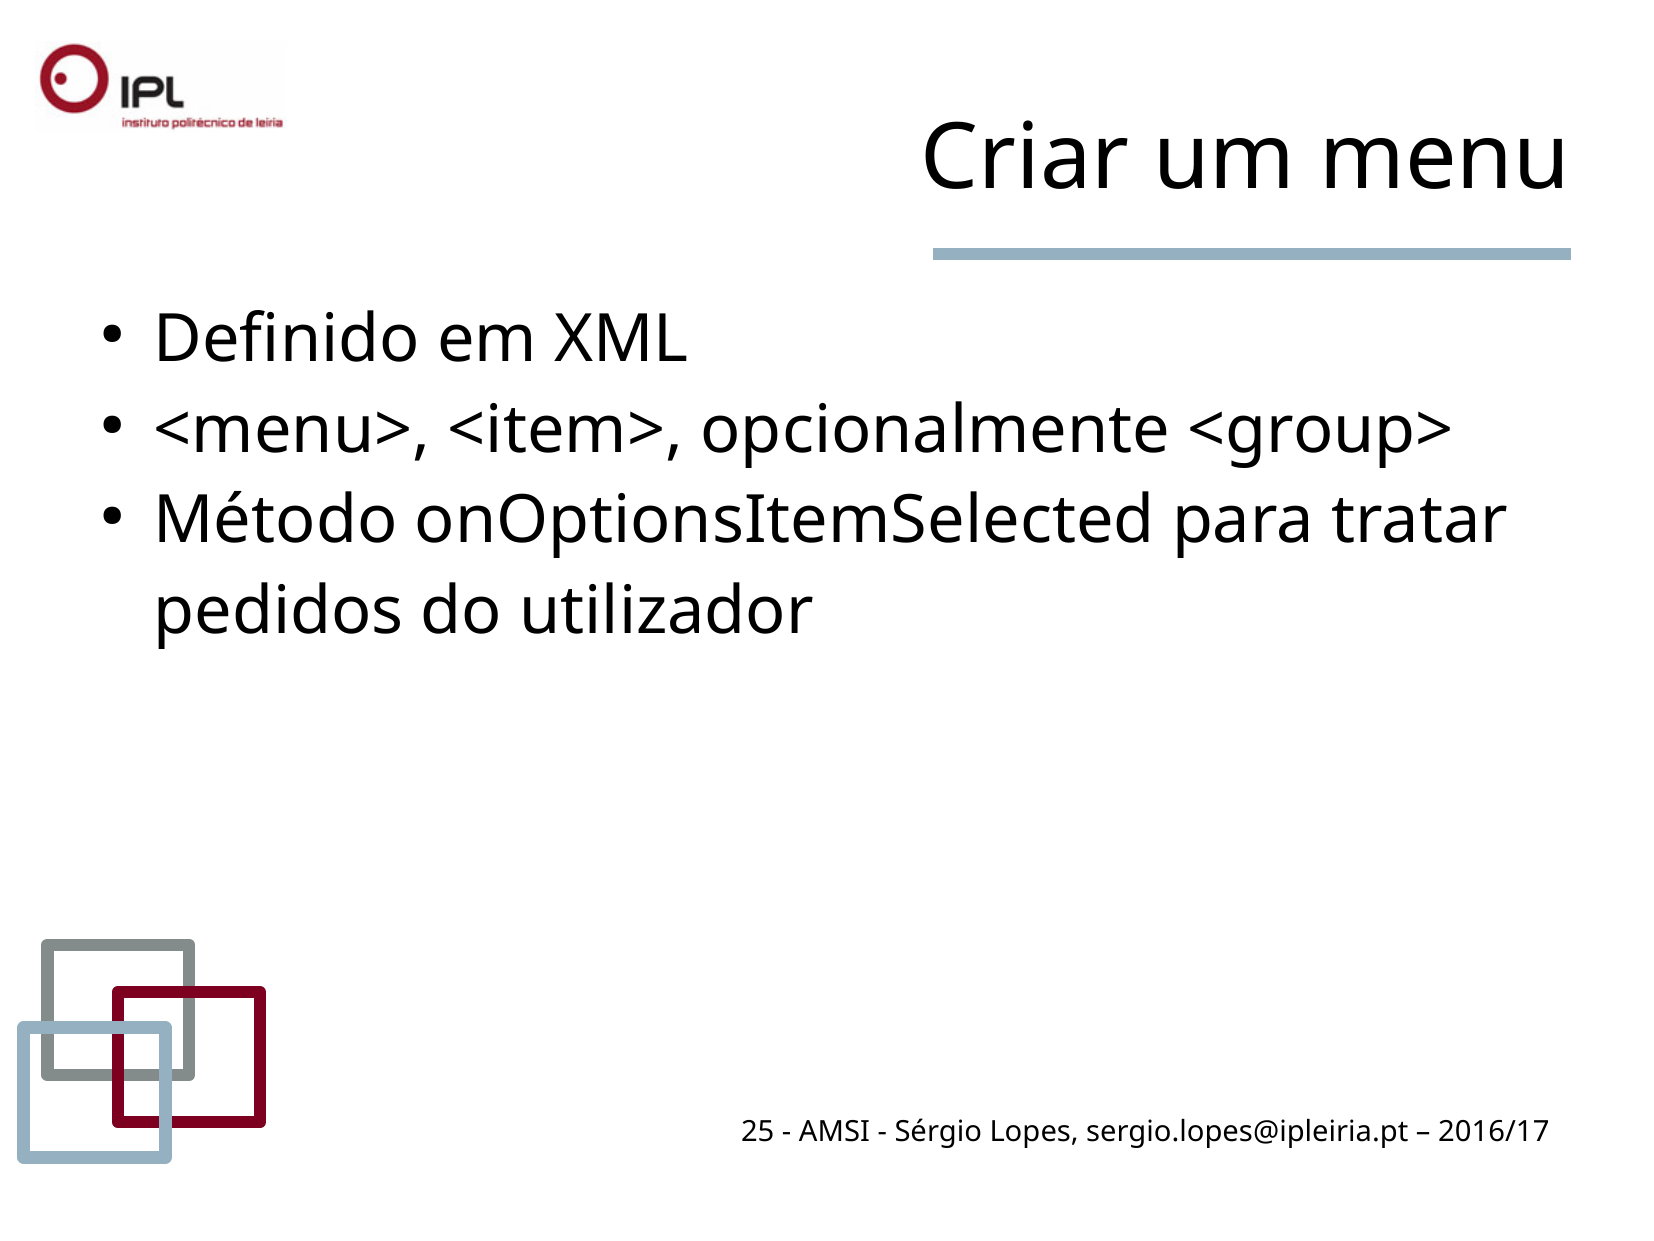

# Criar um menu
Definido em XML
<menu>, <item>, opcionalmente <group>
Método onOptionsItemSelected para tratar pedidos do utilizador
25 - AMSI - Sérgio Lopes, sergio.lopes@ipleiria.pt – 2016/17